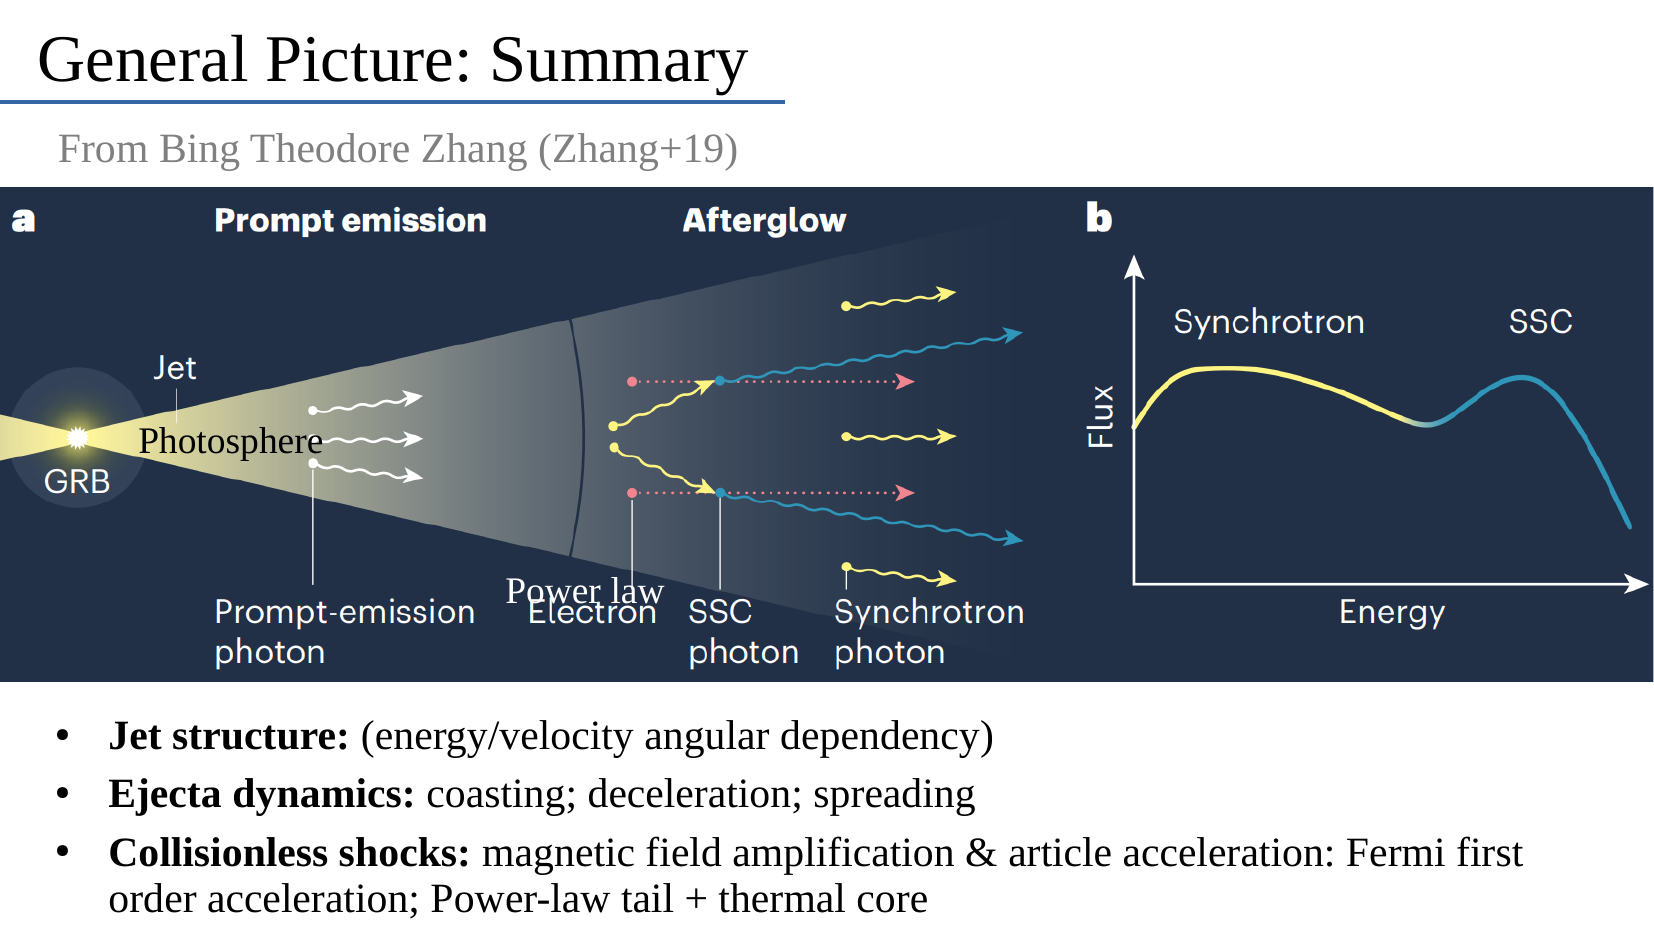

# General Picture: Summary
From Bing Theodore Zhang (Zhang+19)
Photosphere
Power law
Jet structure: (energy/velocity angular dependency)
Ejecta dynamics: coasting; deceleration; spreading
Collisionless shocks: magnetic field amplification & article acceleration: Fermi first order acceleration; Power-law tail + thermal core